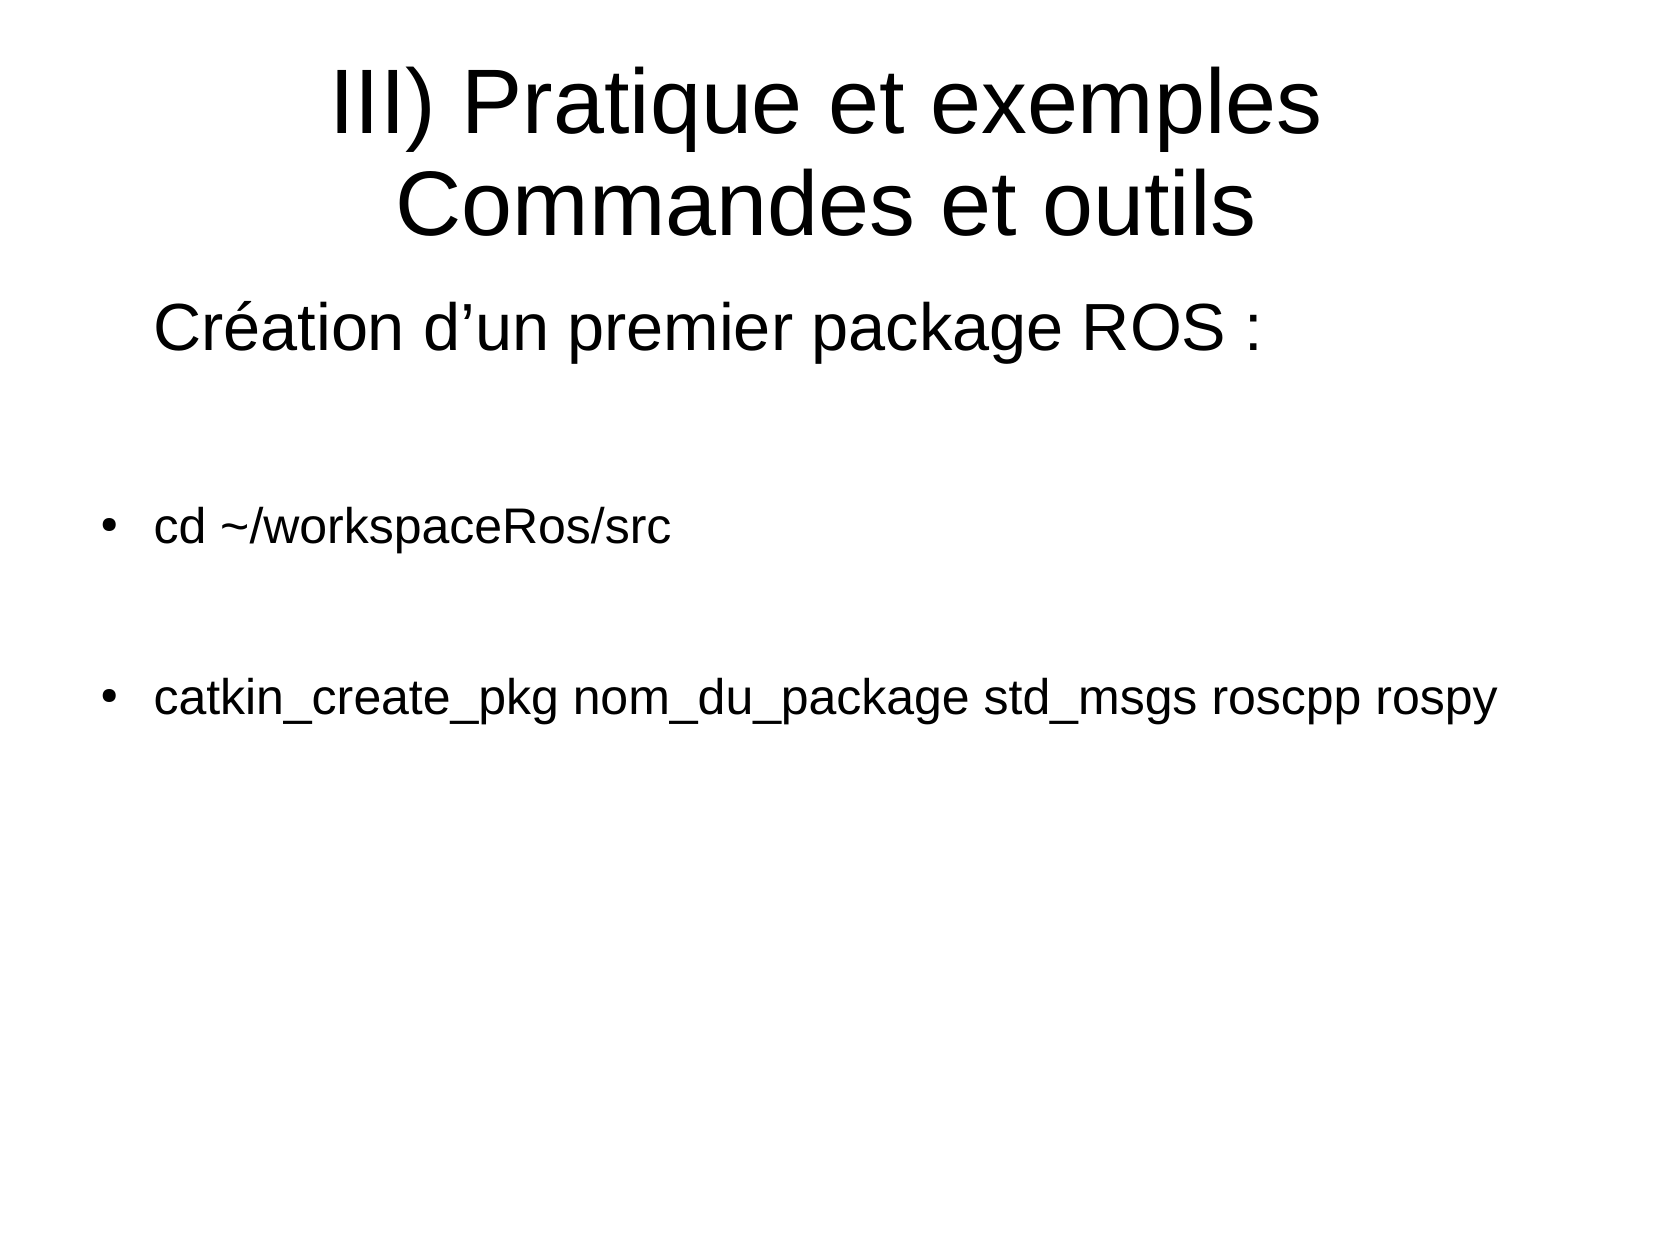

# III) Pratique et exemples Commandes et outils
Création d’un premier package ROS :
cd ~/workspaceRos/src
catkin_create_pkg nom_du_package std_msgs roscpp rospy